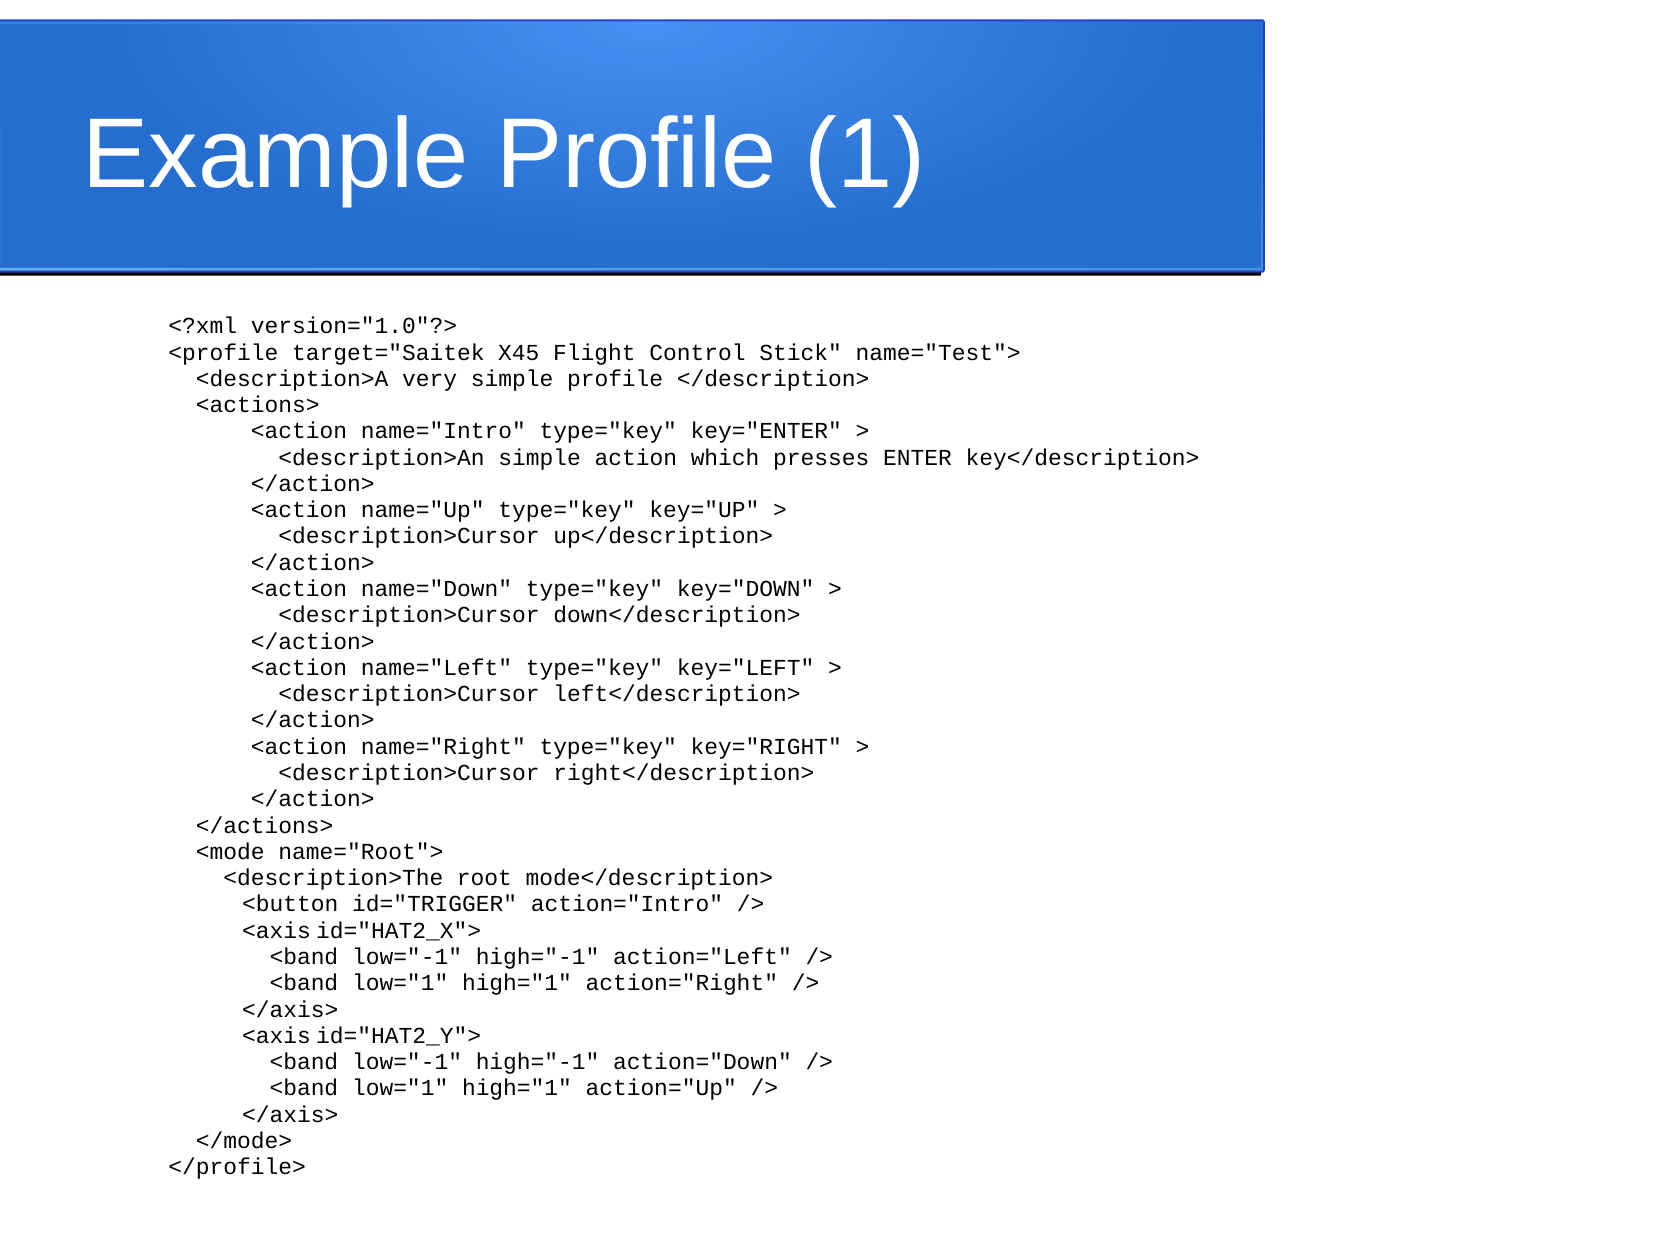

# Example Profile (1)
<?xml version="1.0"?>
<profile target="Saitek X45 Flight Control Stick" name="Test">
 <description>A very simple profile </description>
 <actions>
 <action name="Intro" type="key" key="ENTER" >
 <description>An simple action which presses ENTER key</description>
 </action>
 <action name="Up" type="key" key="UP" >
 <description>Cursor up</description>
 </action>
 <action name="Down" type="key" key="DOWN" >
 <description>Cursor down</description>
 </action>
 <action name="Left" type="key" key="LEFT" >
 <description>Cursor left</description>
 </action>
 <action name="Right" type="key" key="RIGHT" >
 <description>Cursor right</description>
 </action>
 </actions>
 <mode name="Root">
 <description>The root mode</description>
	<button id="TRIGGER" action="Intro" />
	<axis	id="HAT2_X">
	 <band low="-1" high="-1" action="Left" />
	 <band low="1" high="1" action="Right" />
	</axis>
	<axis	id="HAT2_Y">
	 <band low="-1" high="-1" action="Down" />
	 <band low="1" high="1" action="Up" />
	</axis>
 </mode>
</profile>